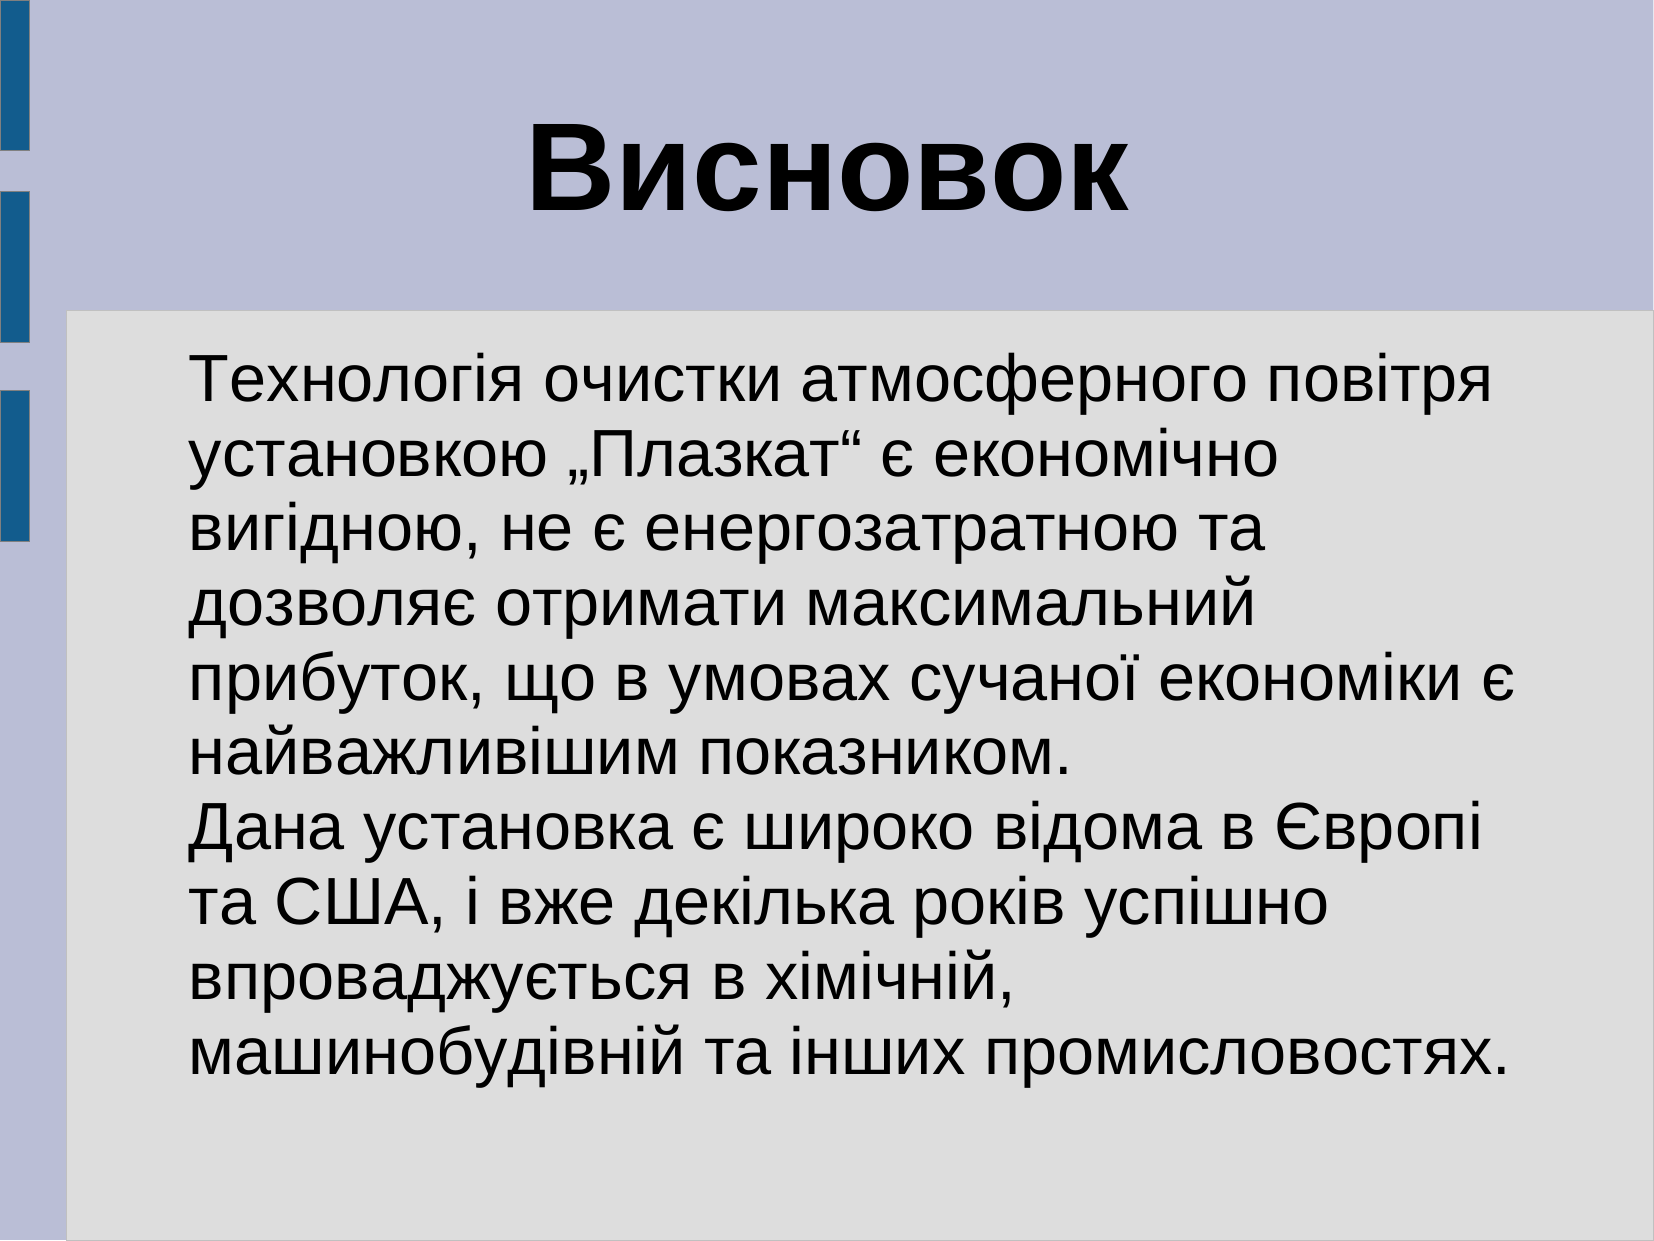

# Висновок
Технологія очистки атмосферного повітря установкою „Плазкат“ є економічно вигідною, не є енергозатратною та дозволяє отримати максимальний прибуток, що в умовах сучаної економіки є найважливішим показником.
Дана установка є широко відома в Європі та США, і вже декілька років успішно впроваджується в хімічній, машинобудівній та інших промисловостях.